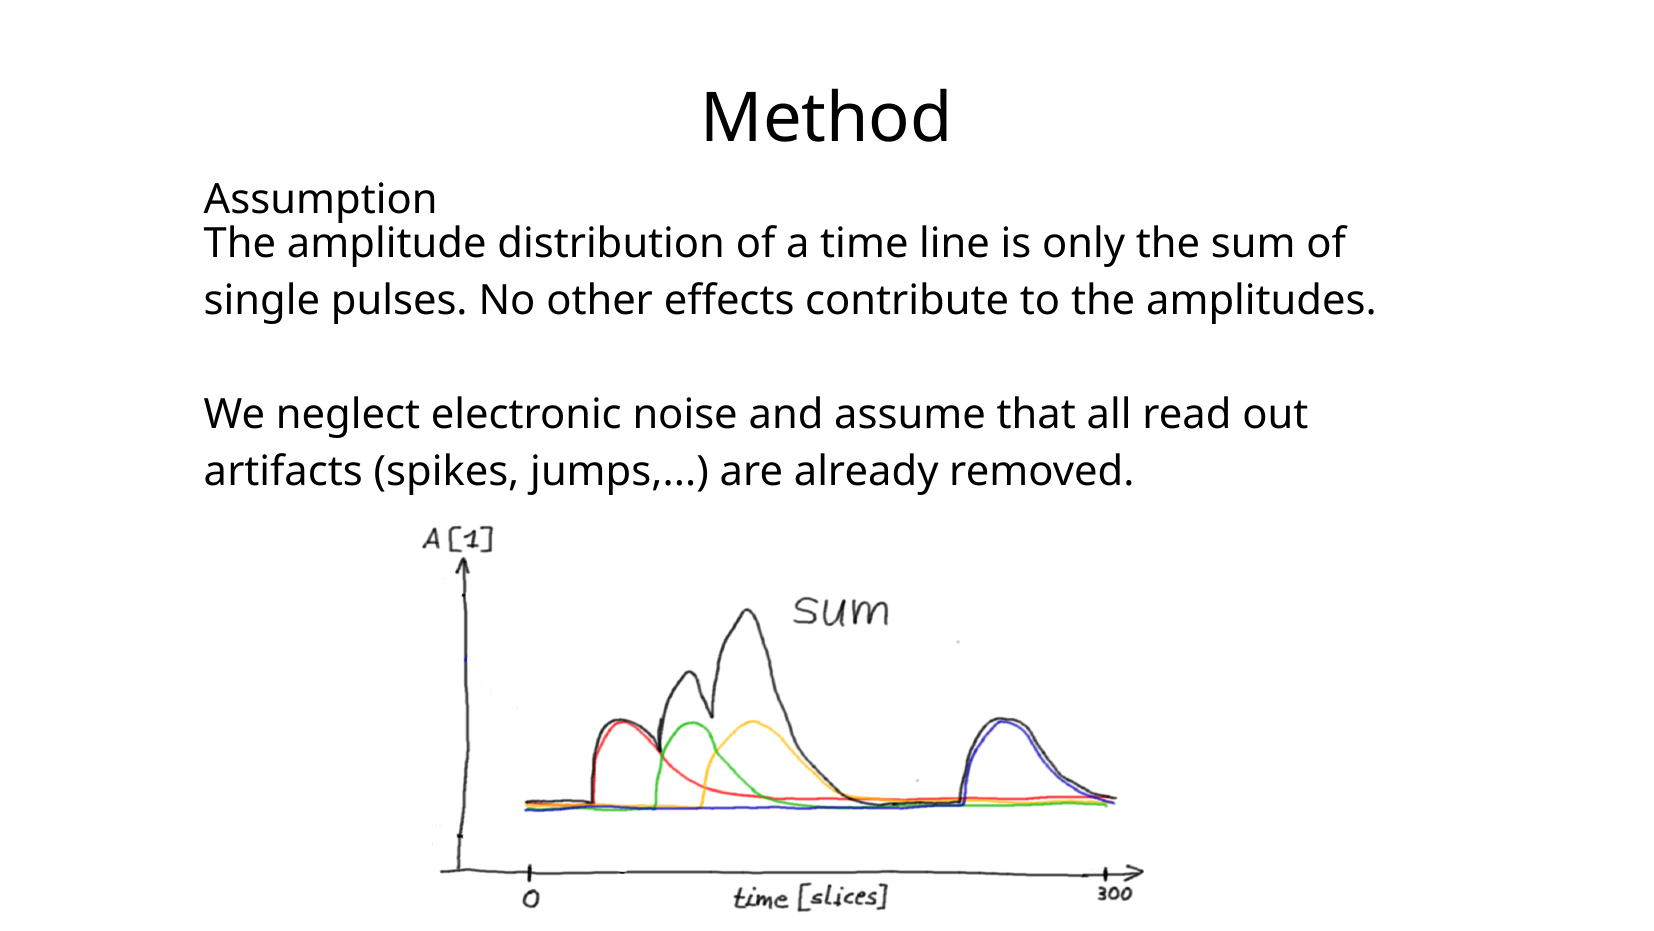

# Method
Assumption
The amplitude distribution of a time line is only the sum of single pulses. No other effects contribute to the amplitudes.
We neglect electronic noise and assume that all read out artifacts (spikes, jumps,...) are already removed.